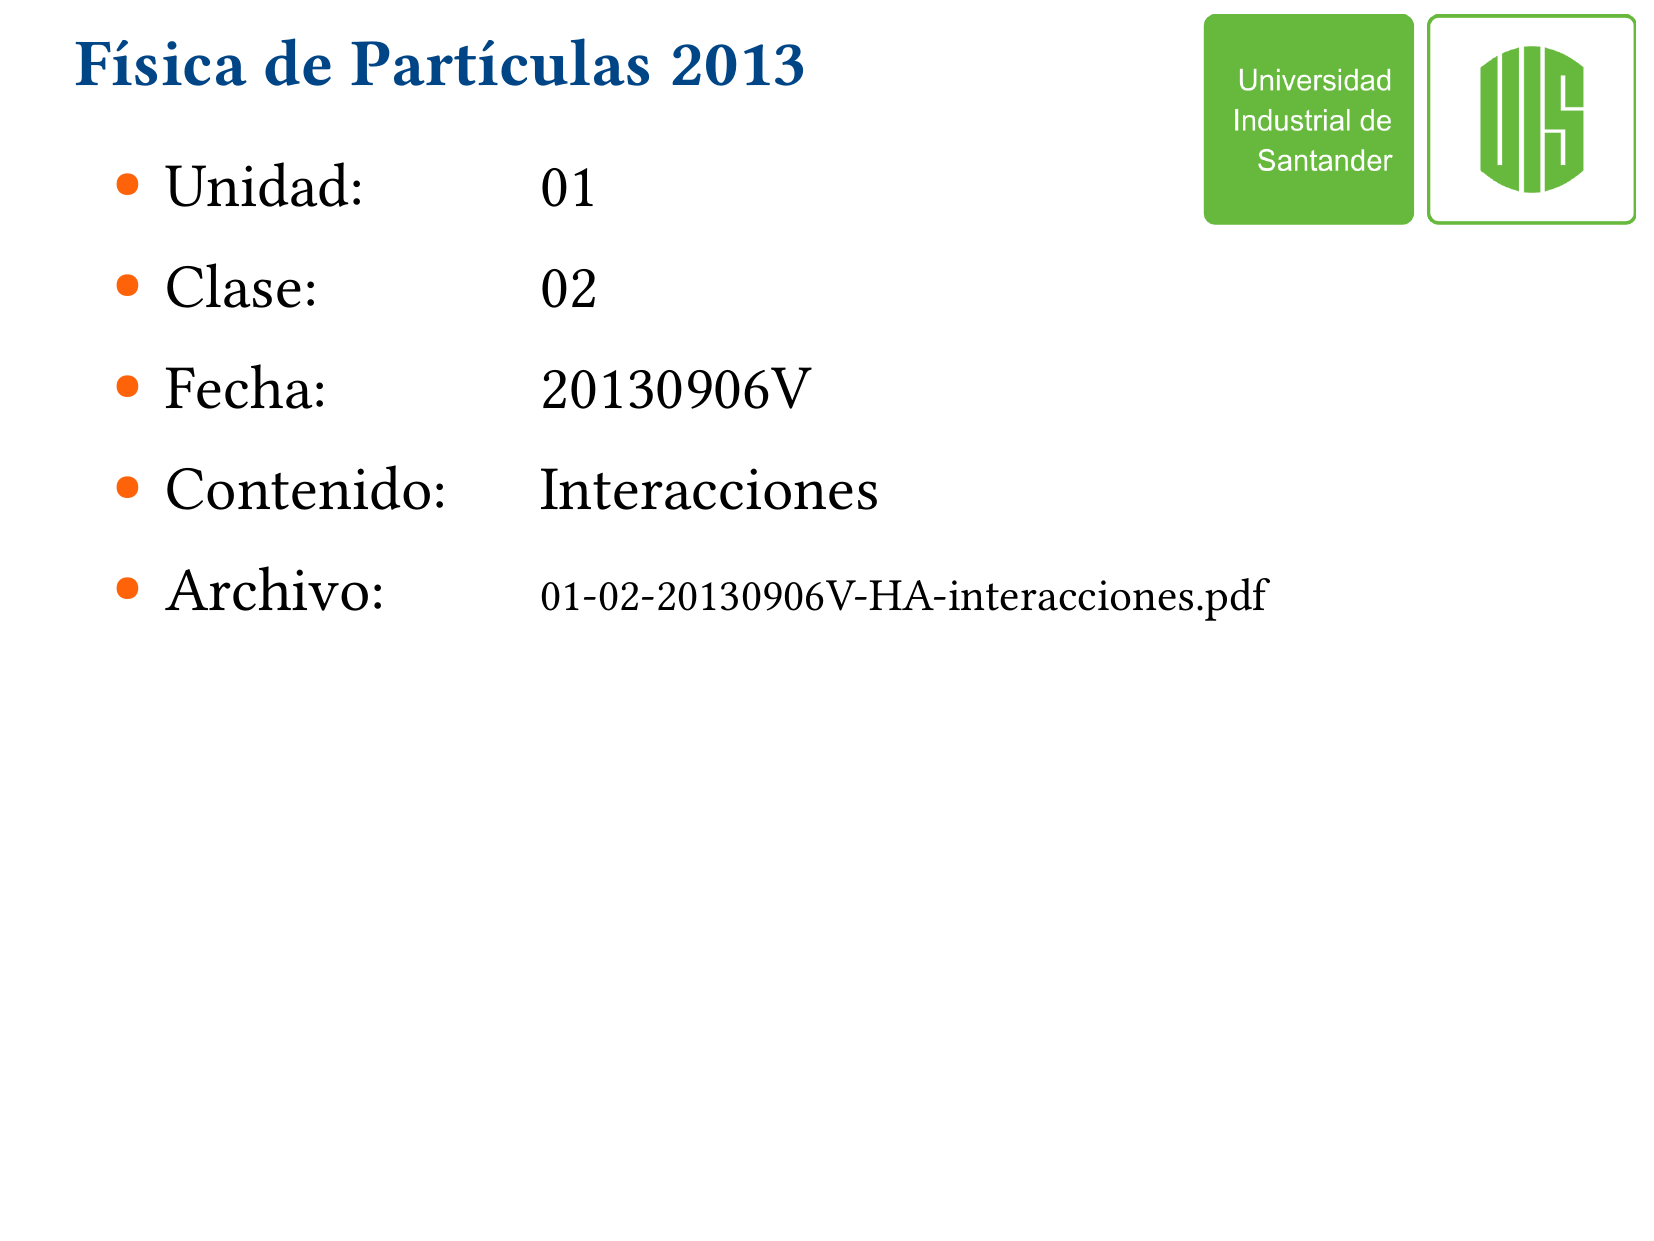

# Física de Partículas 2013
Unidad:			01
Clase:			02
Fecha:			20130906V
Contenido:		Interacciones
Archivo:			01-02-20130906V-HA-interacciones.pdf